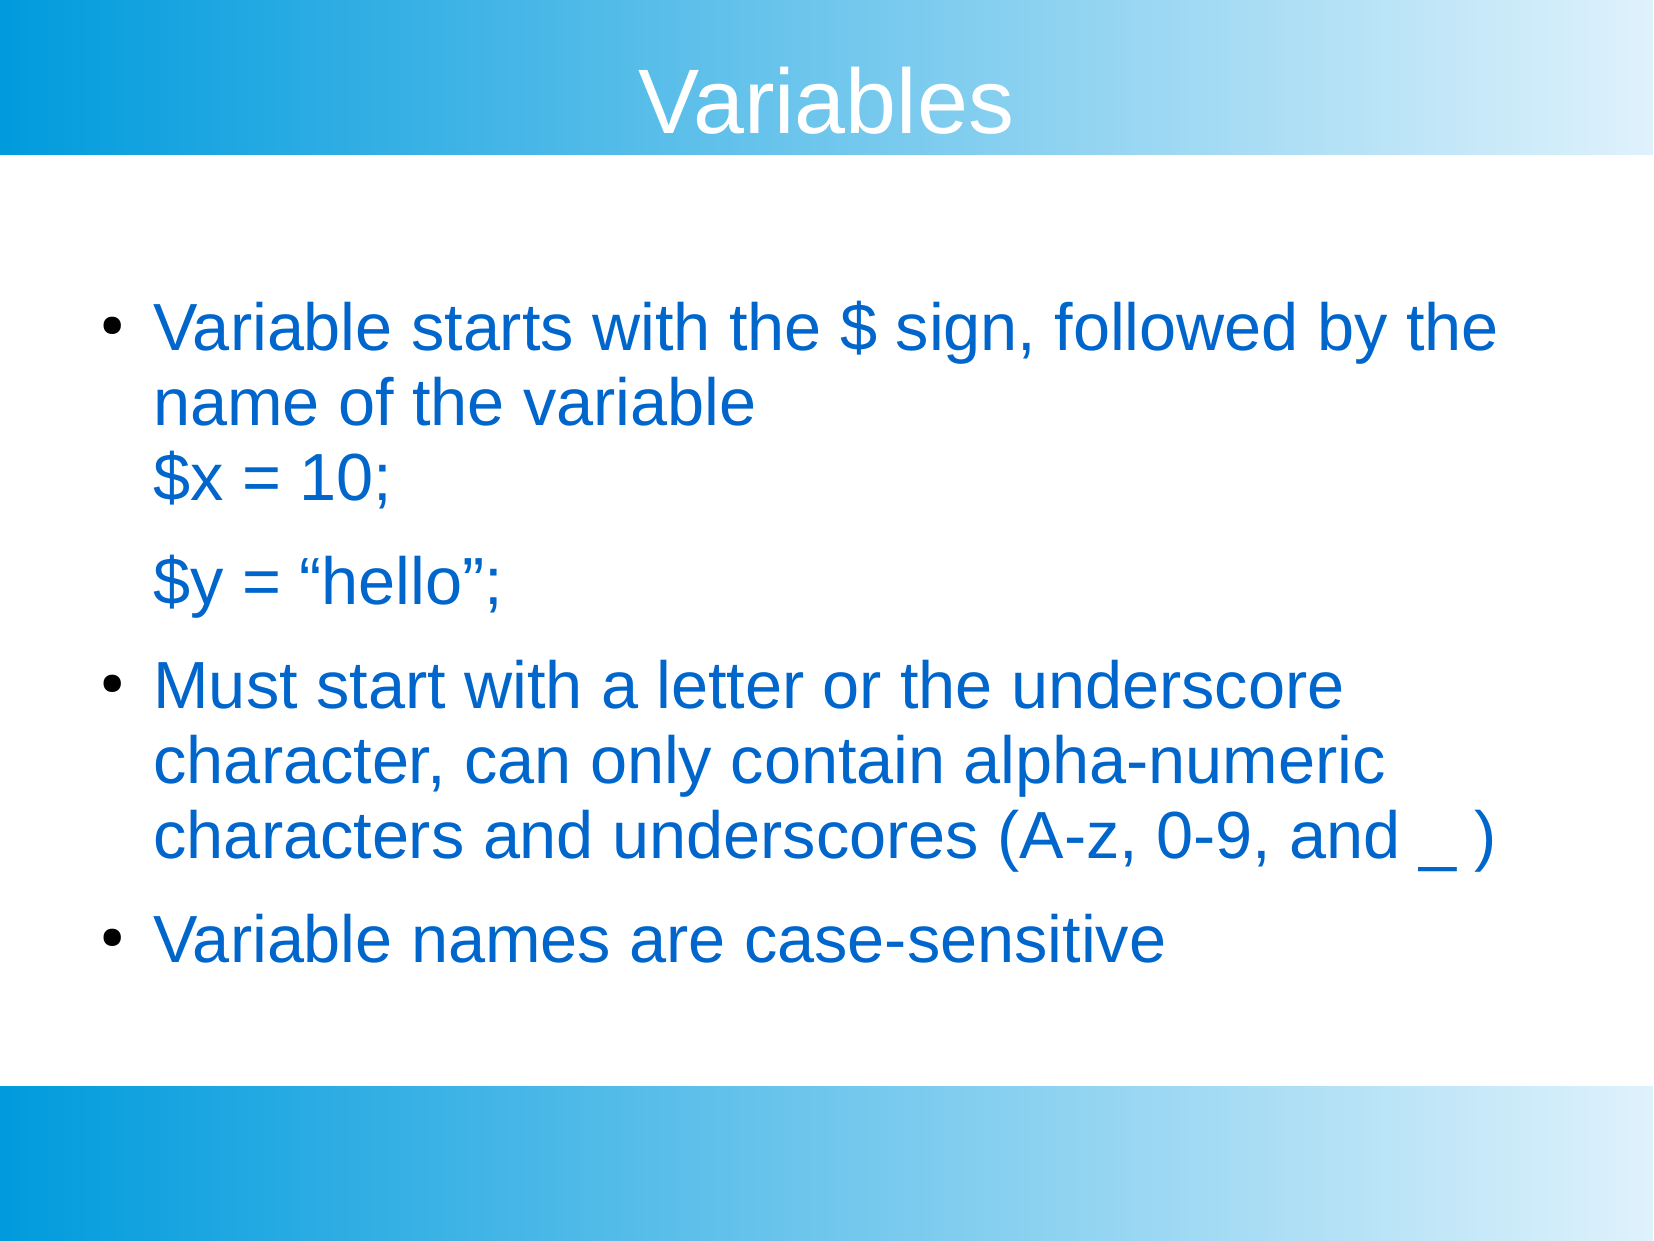

# Variables
Variable starts with the $ sign, followed by the name of the variable
$x = 10;
$y = “hello”;
Must start with a letter or the underscore character, can only contain alpha-numeric characters and underscores (A-z, 0-9, and _ )
Variable names are case-sensitive